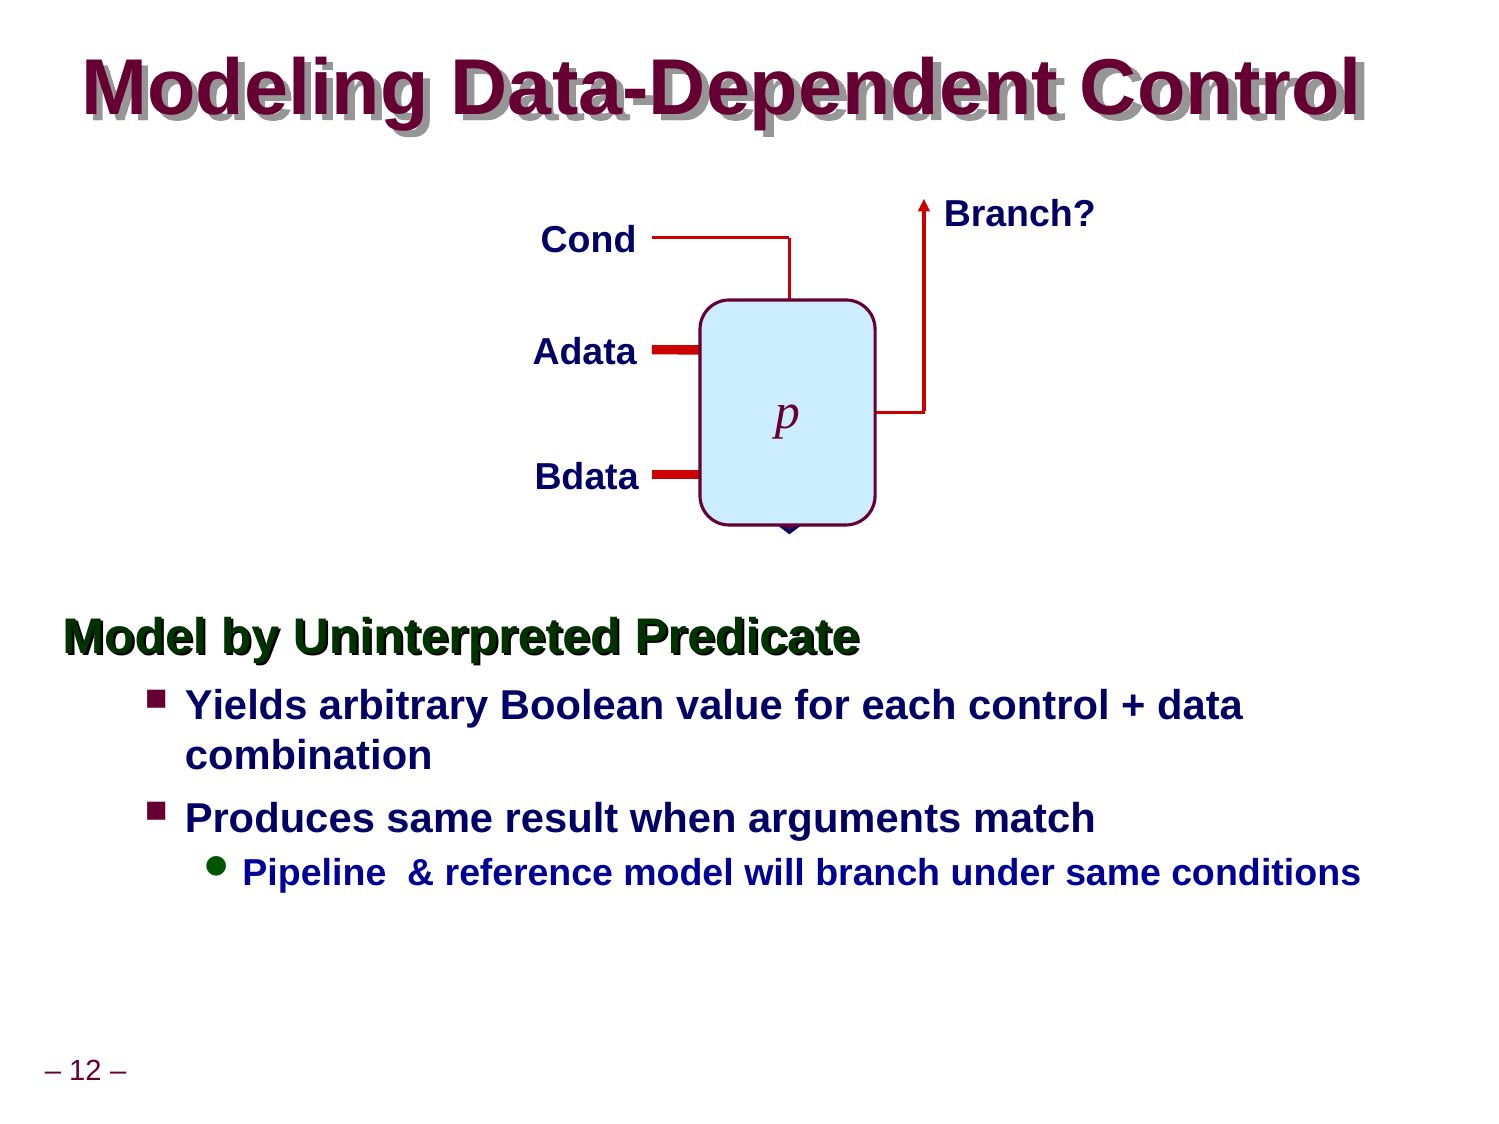

# Modeling Data-Dependent Control
Branch?
Cond
Adata
p
Branch
Logic
Bdata
Model by Uninterpreted Predicate
Yields arbitrary Boolean value for each control + data combination
Produces same result when arguments match
Pipeline & reference model will branch under same conditions